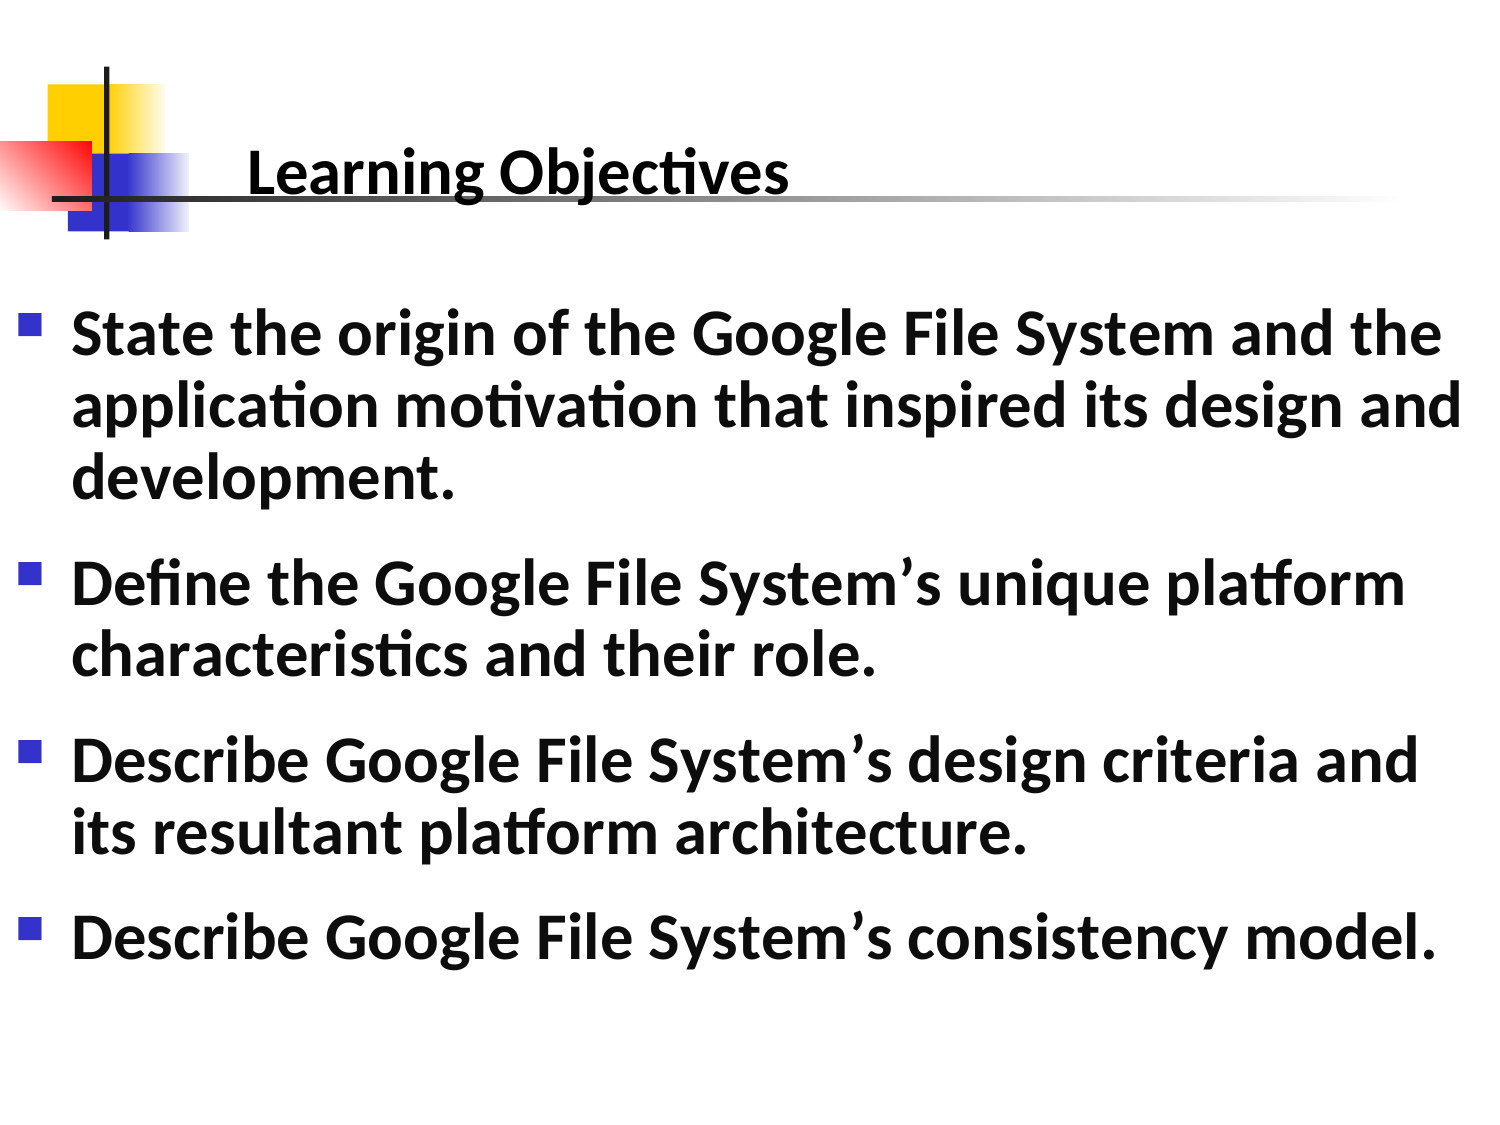

Learning Objectives
State the origin of the Google File System and the application motivation that inspired its design and development.
Define the Google File System’s unique platform characteristics and their role.
Describe Google File System’s design criteria and its resultant platform architecture.
Describe Google File System’s consistency model.